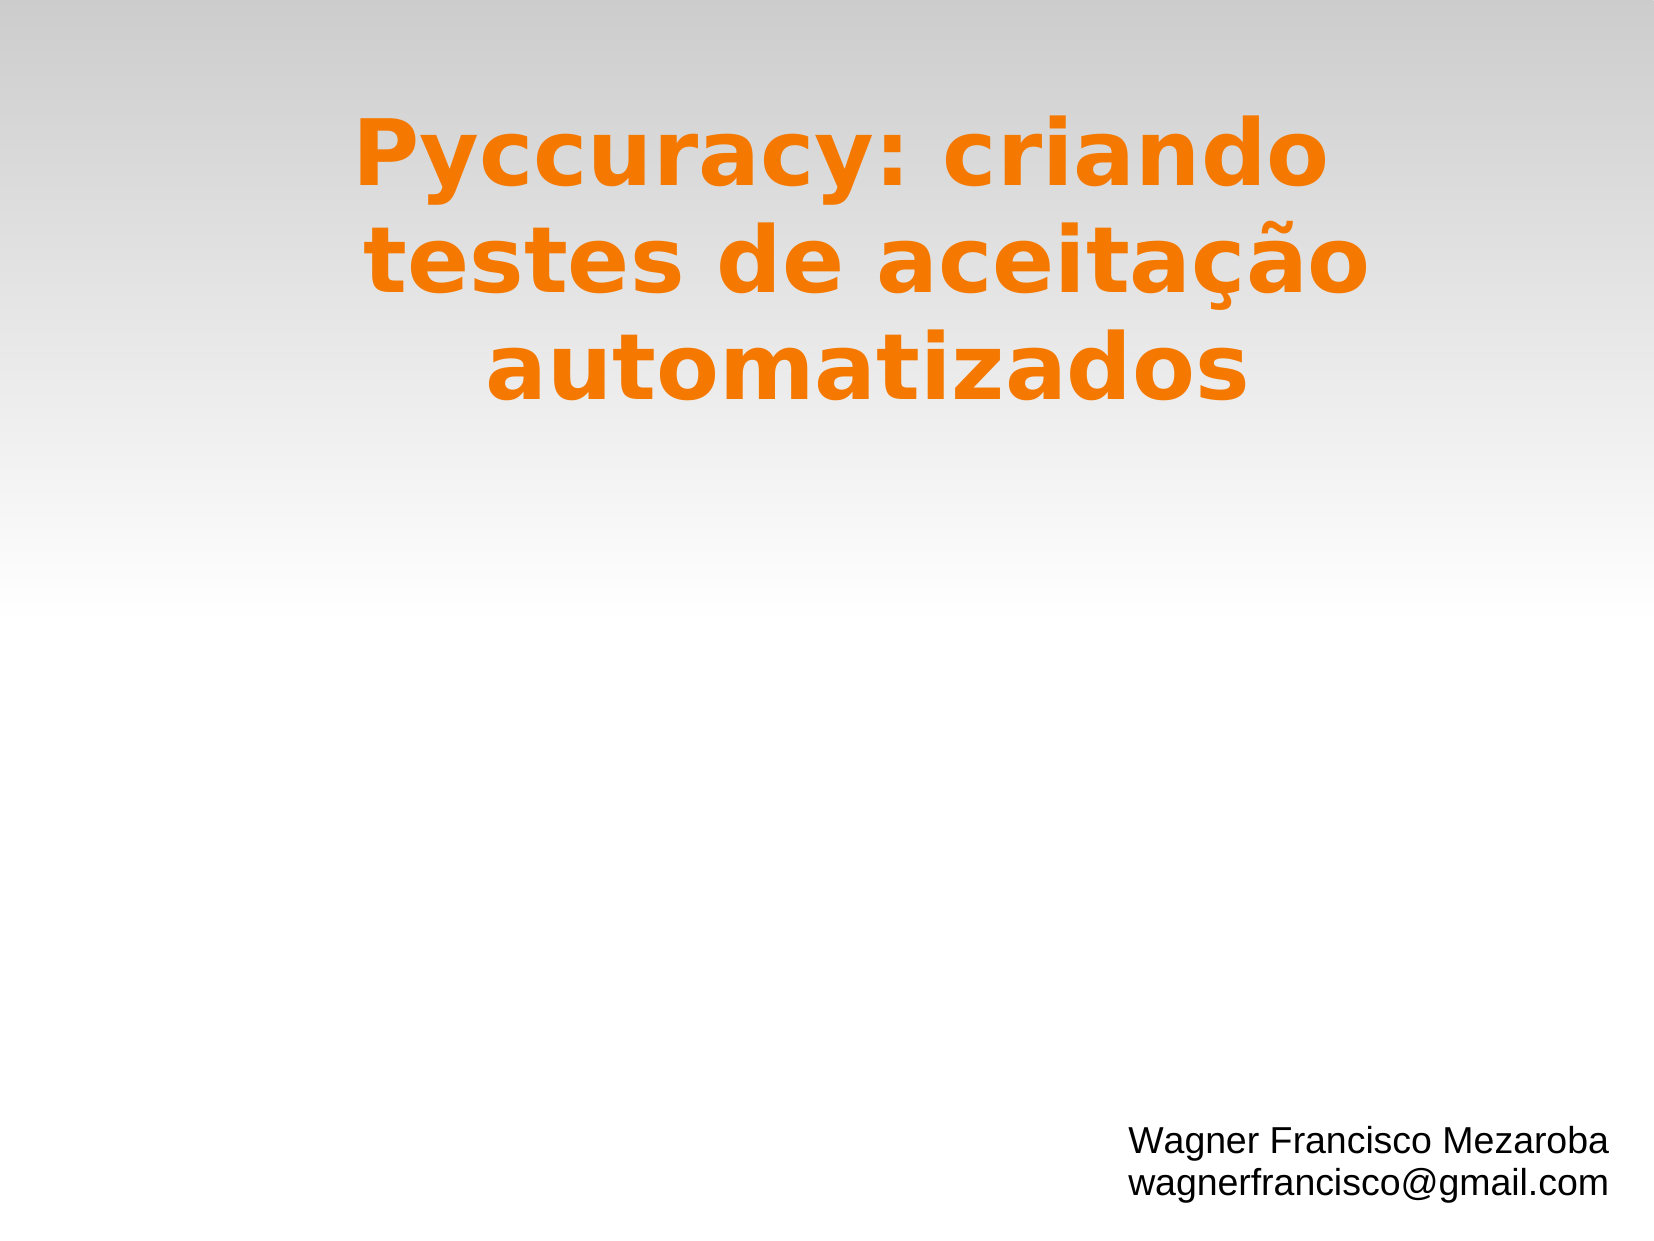

# Pyccuracy: criando testes de aceitação automatizados
Wagner Francisco Mezaroba
wagnerfrancisco@gmail.com